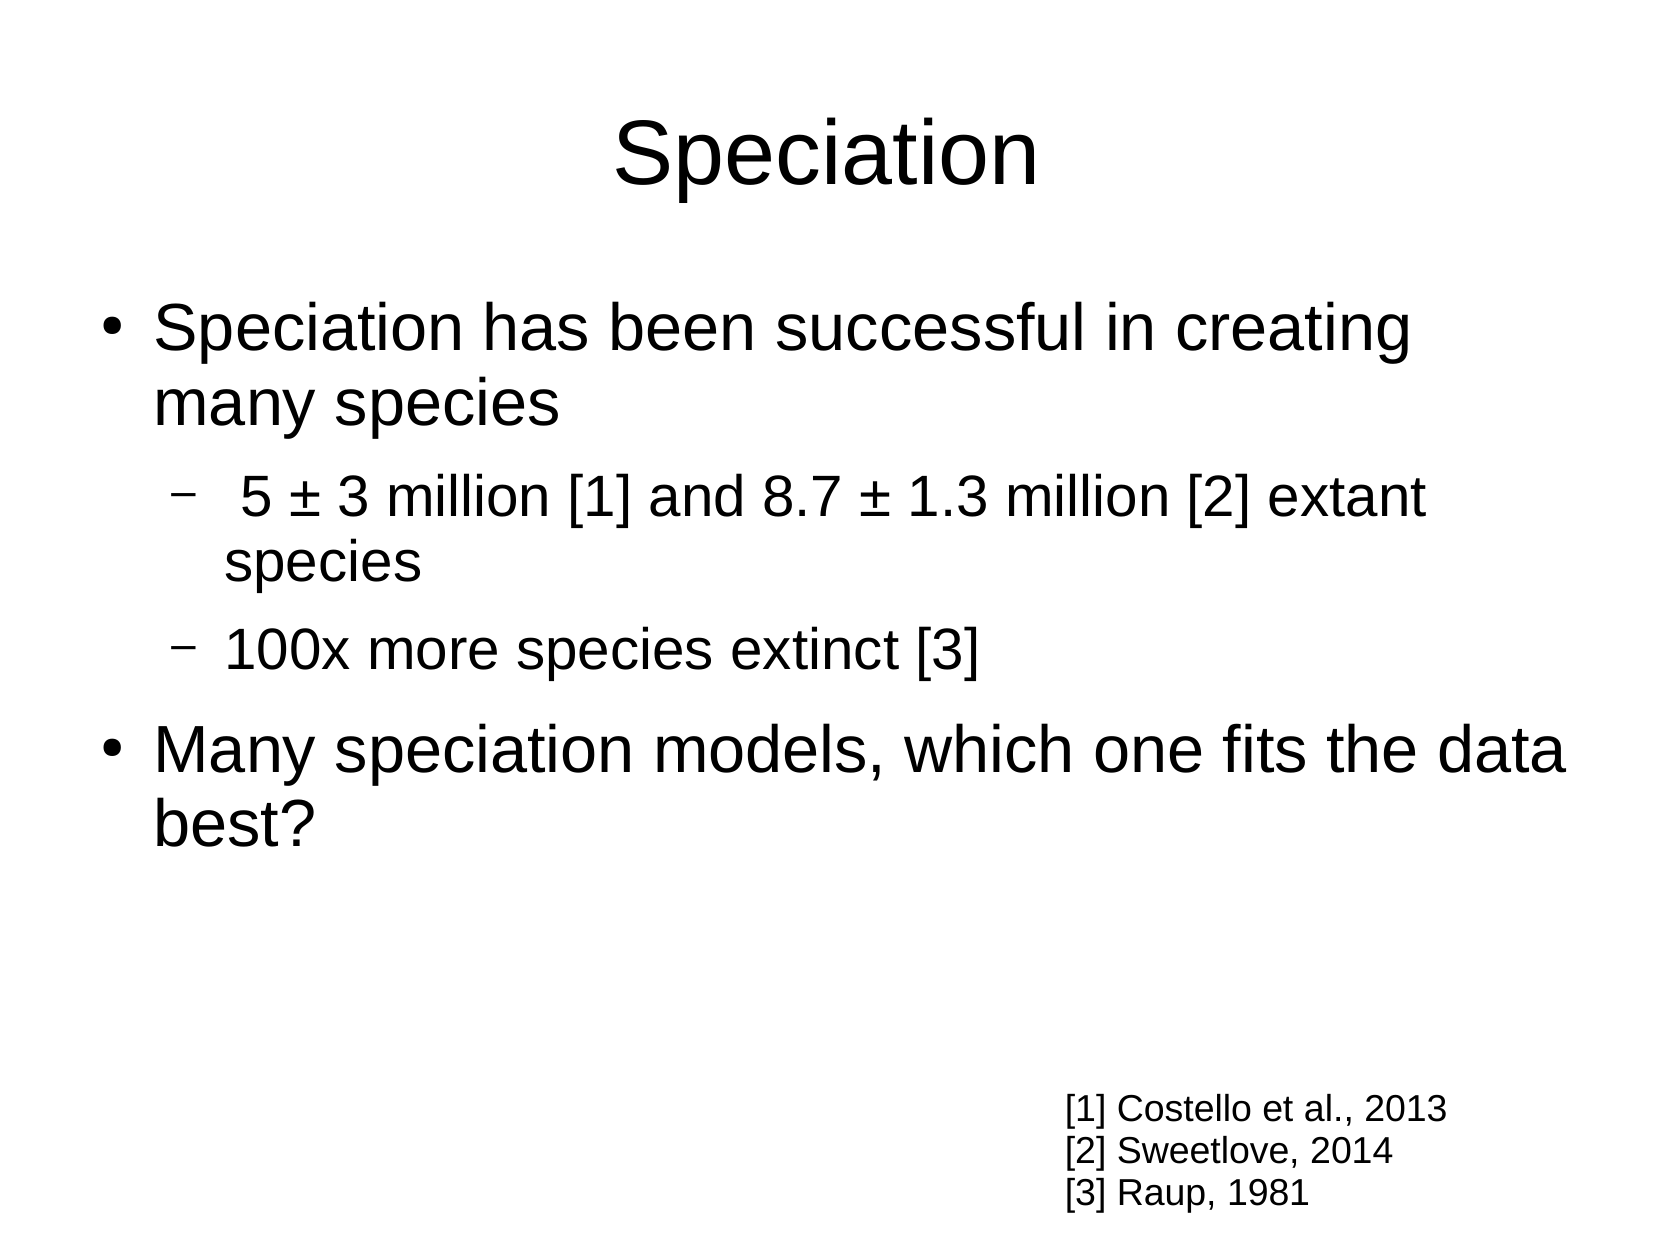

# Speciation
Speciation has been successful in creating many species
 5 ± 3 million [1] and 8.7 ± 1.3 million [2] extant species
100x more species extinct [3]
Many speciation models, which one fits the data best?
[1] Costello et al., 2013
[2] Sweetlove, 2014
[3] Raup, 1981